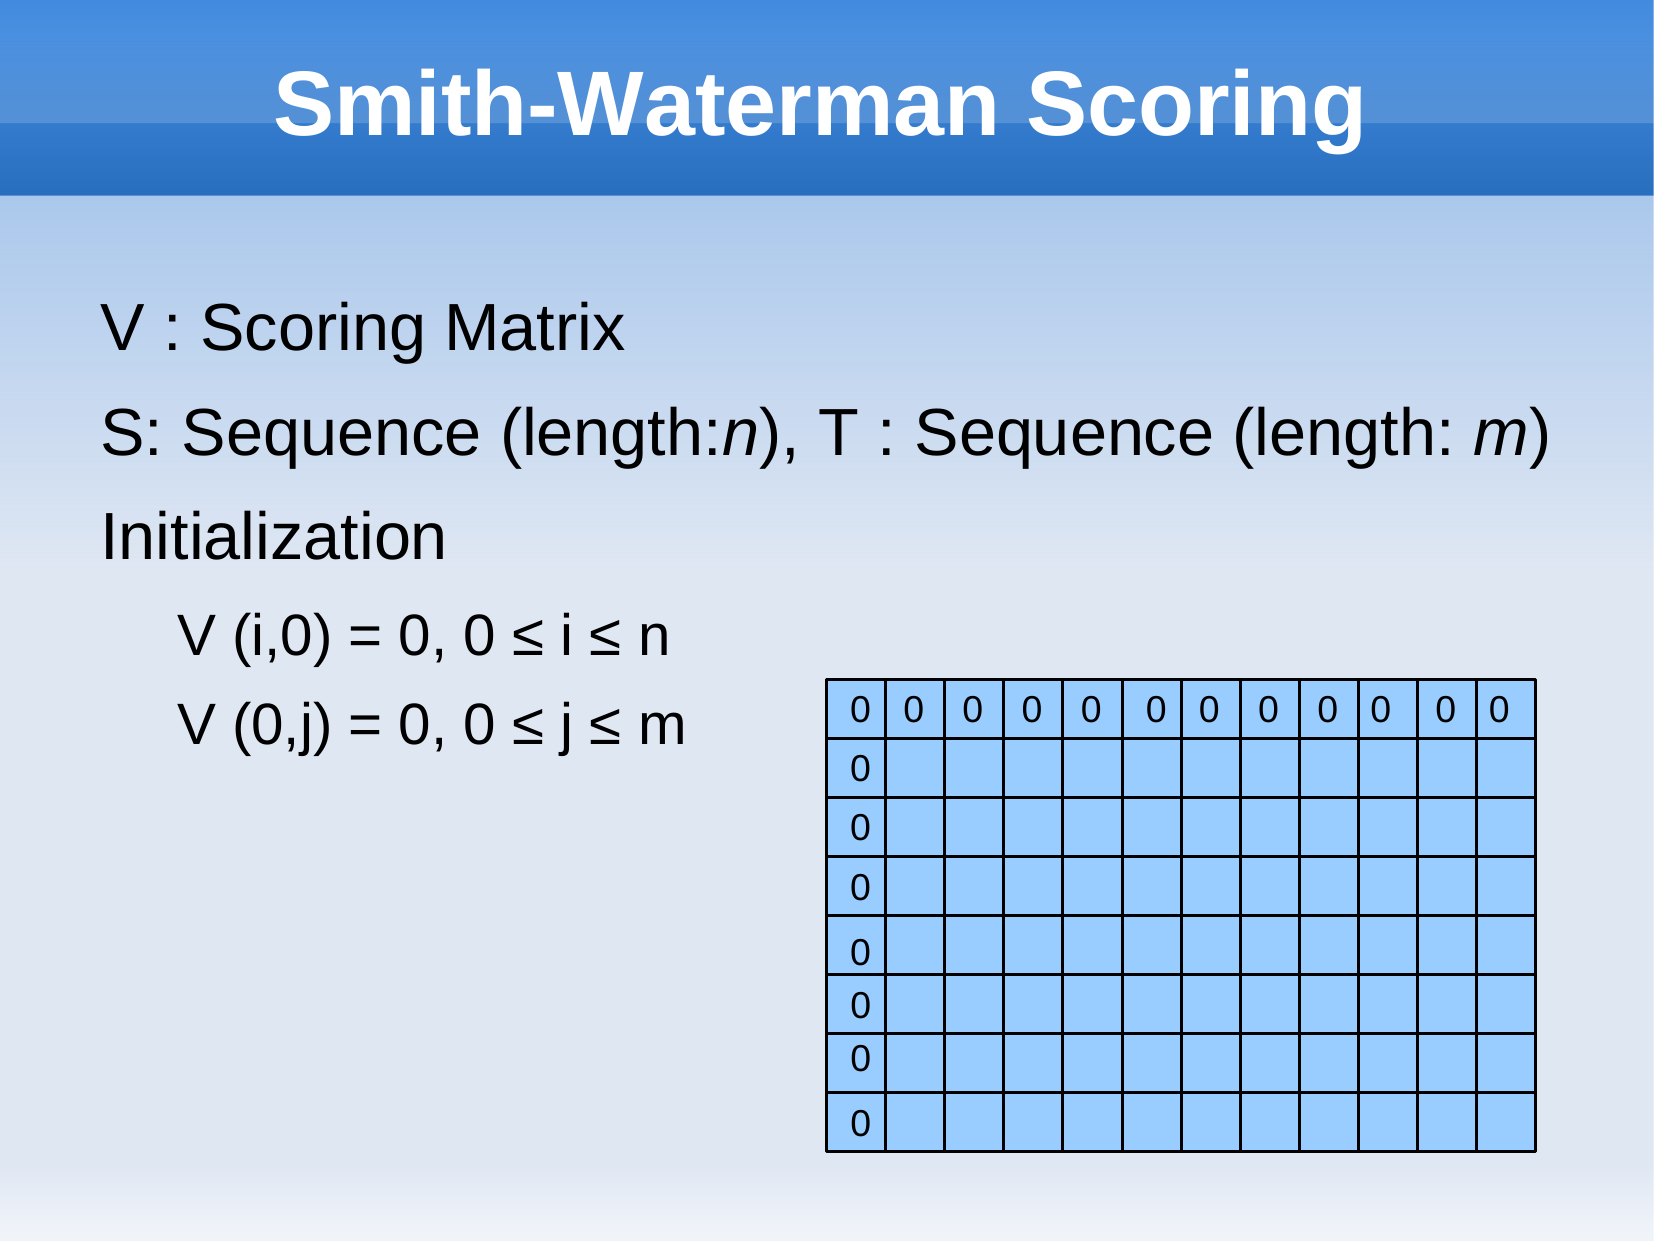

# Smith-Waterman Scoring
V : Scoring Matrix
S: Sequence (length:n), T : Sequence (length: m)
Initialization
V (i,0) = 0, 0 ≤ i ≤ n
V (0,j) = 0, 0 ≤ j ≤ m
0
0
0
0
0
0
0
0
0
0
0
0
0
0
0
0
0
0
0